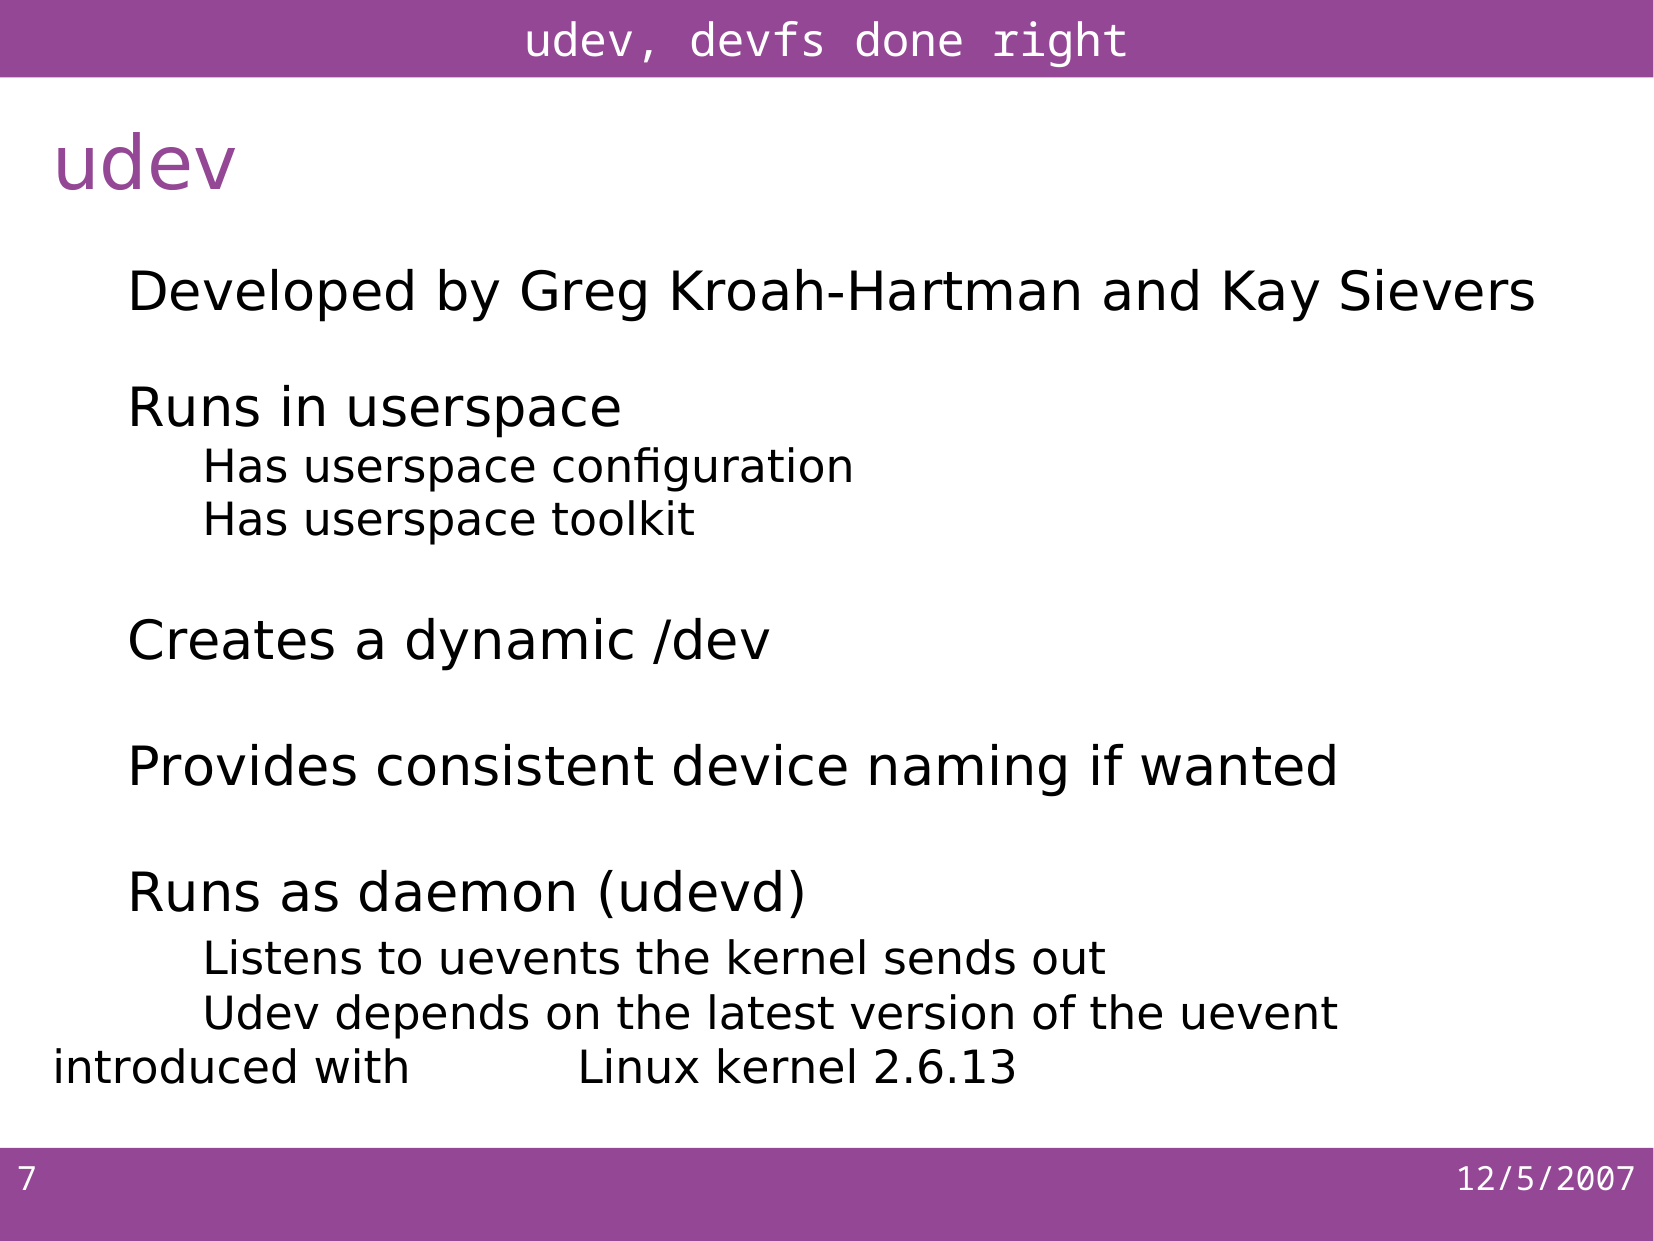

udev, devfs done right
udev
	Developed by Greg Kroah-Hartman and Kay Sievers
	Runs in userspace
		Has userspace configuration
		Has userspace toolkit
	Creates a dynamic /dev
	Provides consistent device naming if wanted
	Runs as daemon (udevd)
		Listens to uevents the kernel sends out
		Udev depends on the latest version of the uevent introduced with			Linux kernel 2.6.13